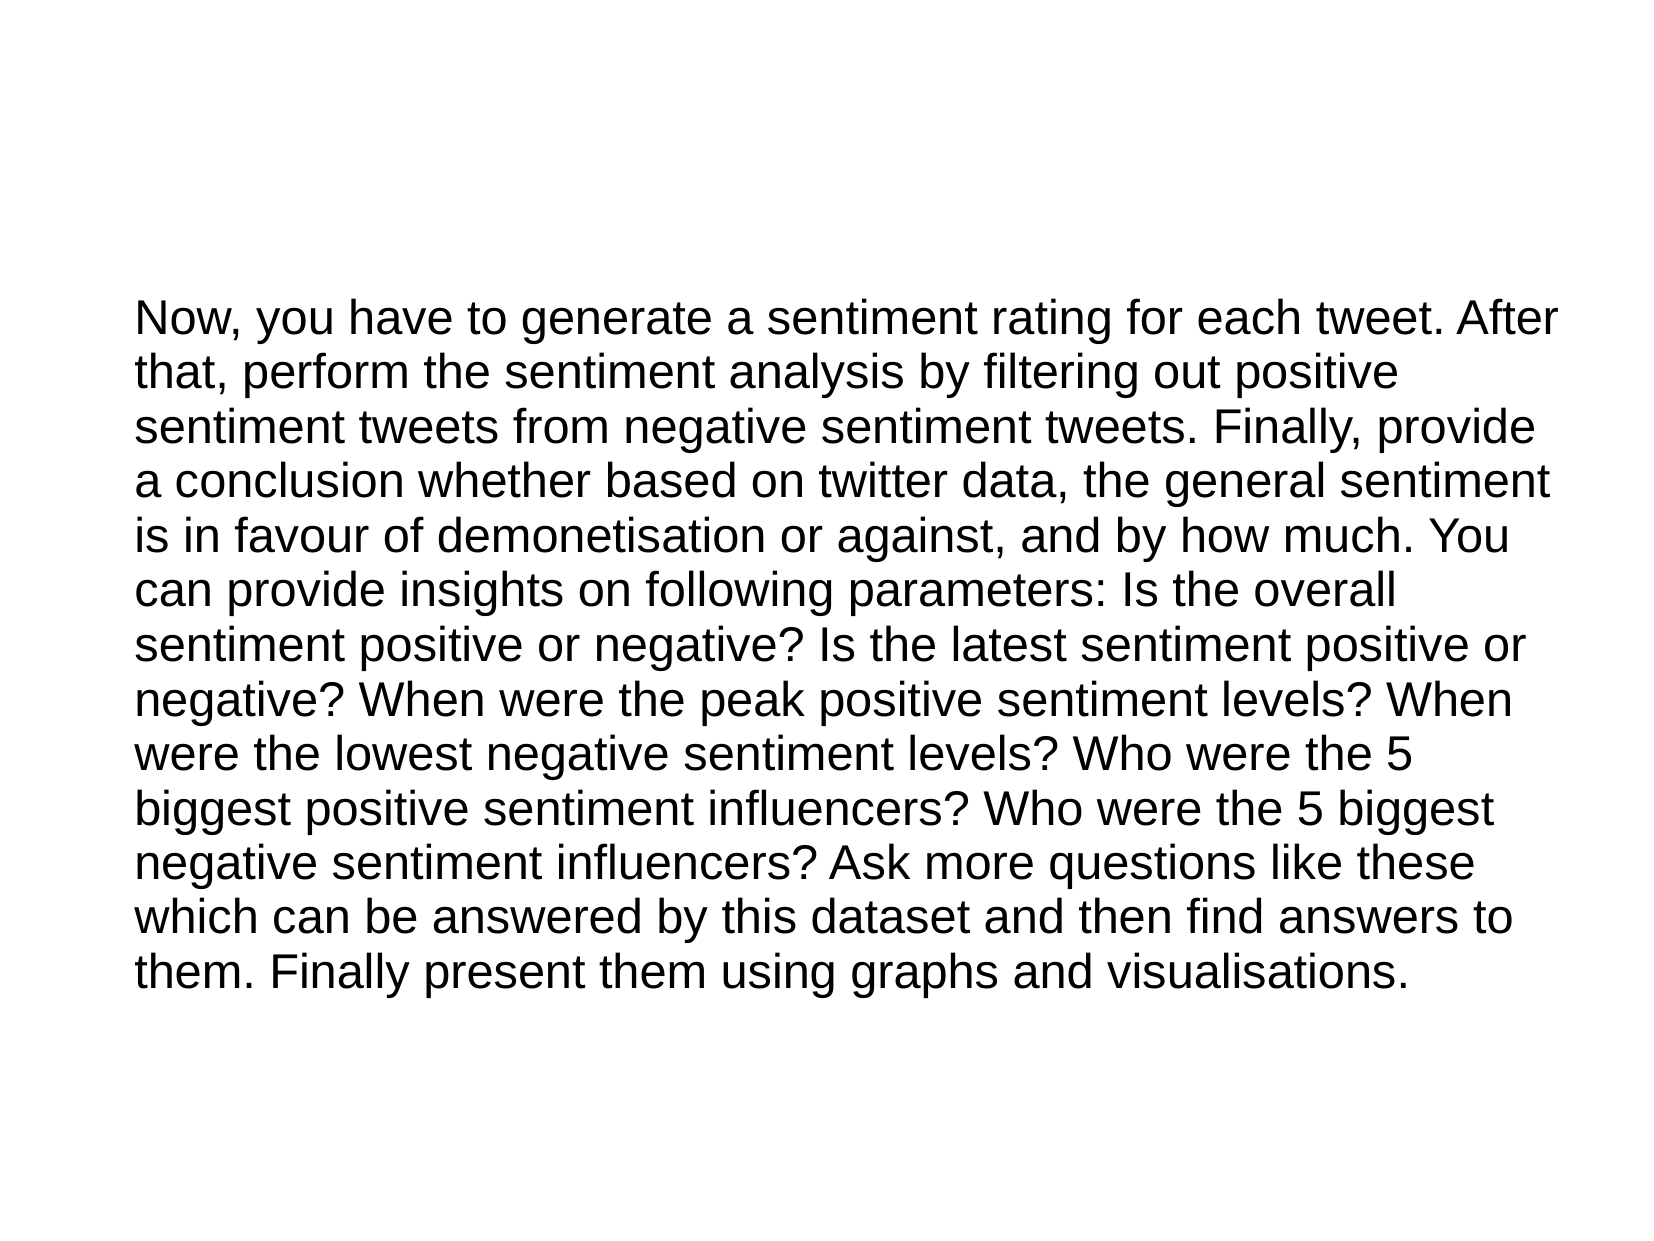

# Now, you have to generate a sentiment rating for each tweet. After that, perform the sentiment analysis by filtering out positive sentiment tweets from negative sentiment tweets. Finally, provide a conclusion whether based on twitter data, the general sentiment is in favour of demonetisation or against, and by how much. You can provide insights on following parameters: Is the overall sentiment positive or negative? Is the latest sentiment positive or negative? When were the peak positive sentiment levels? When were the lowest negative sentiment levels? Who were the 5 biggest positive sentiment influencers? Who were the 5 biggest negative sentiment influencers? Ask more questions like these which can be answered by this dataset and then find answers to them. Finally present them using graphs and visualisations.